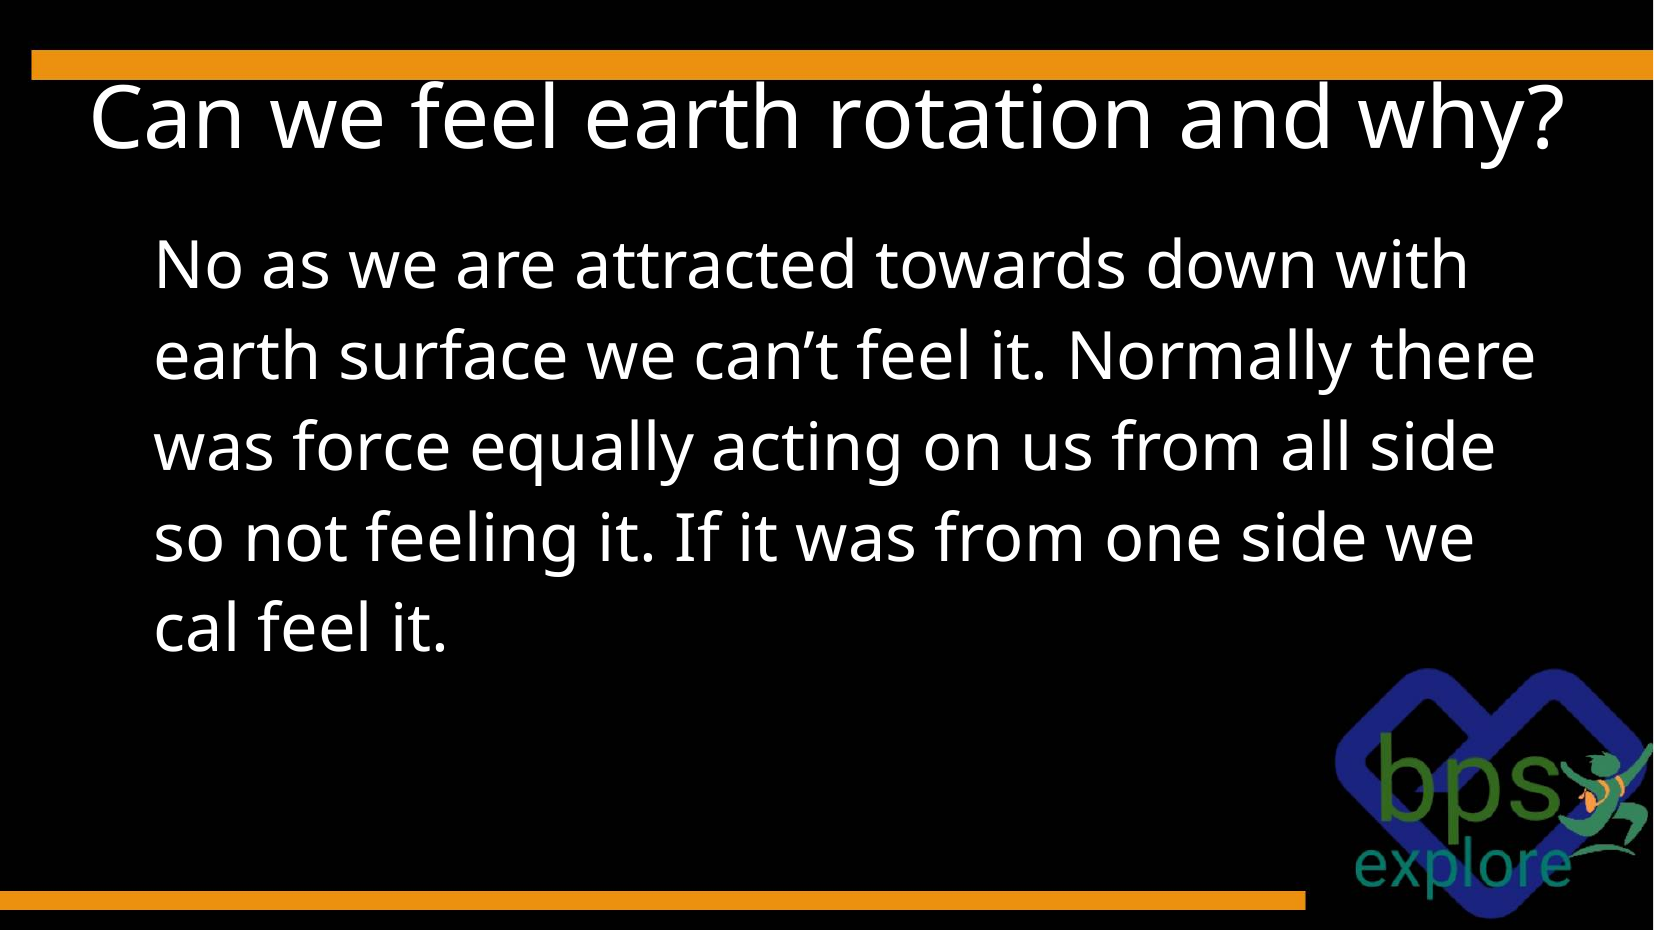

# Can we feel earth rotation and why?
No as we are attracted towards down with earth surface we can’t feel it. Normally there was force equally acting on us from all side so not feeling it. If it was from one side we cal feel it.